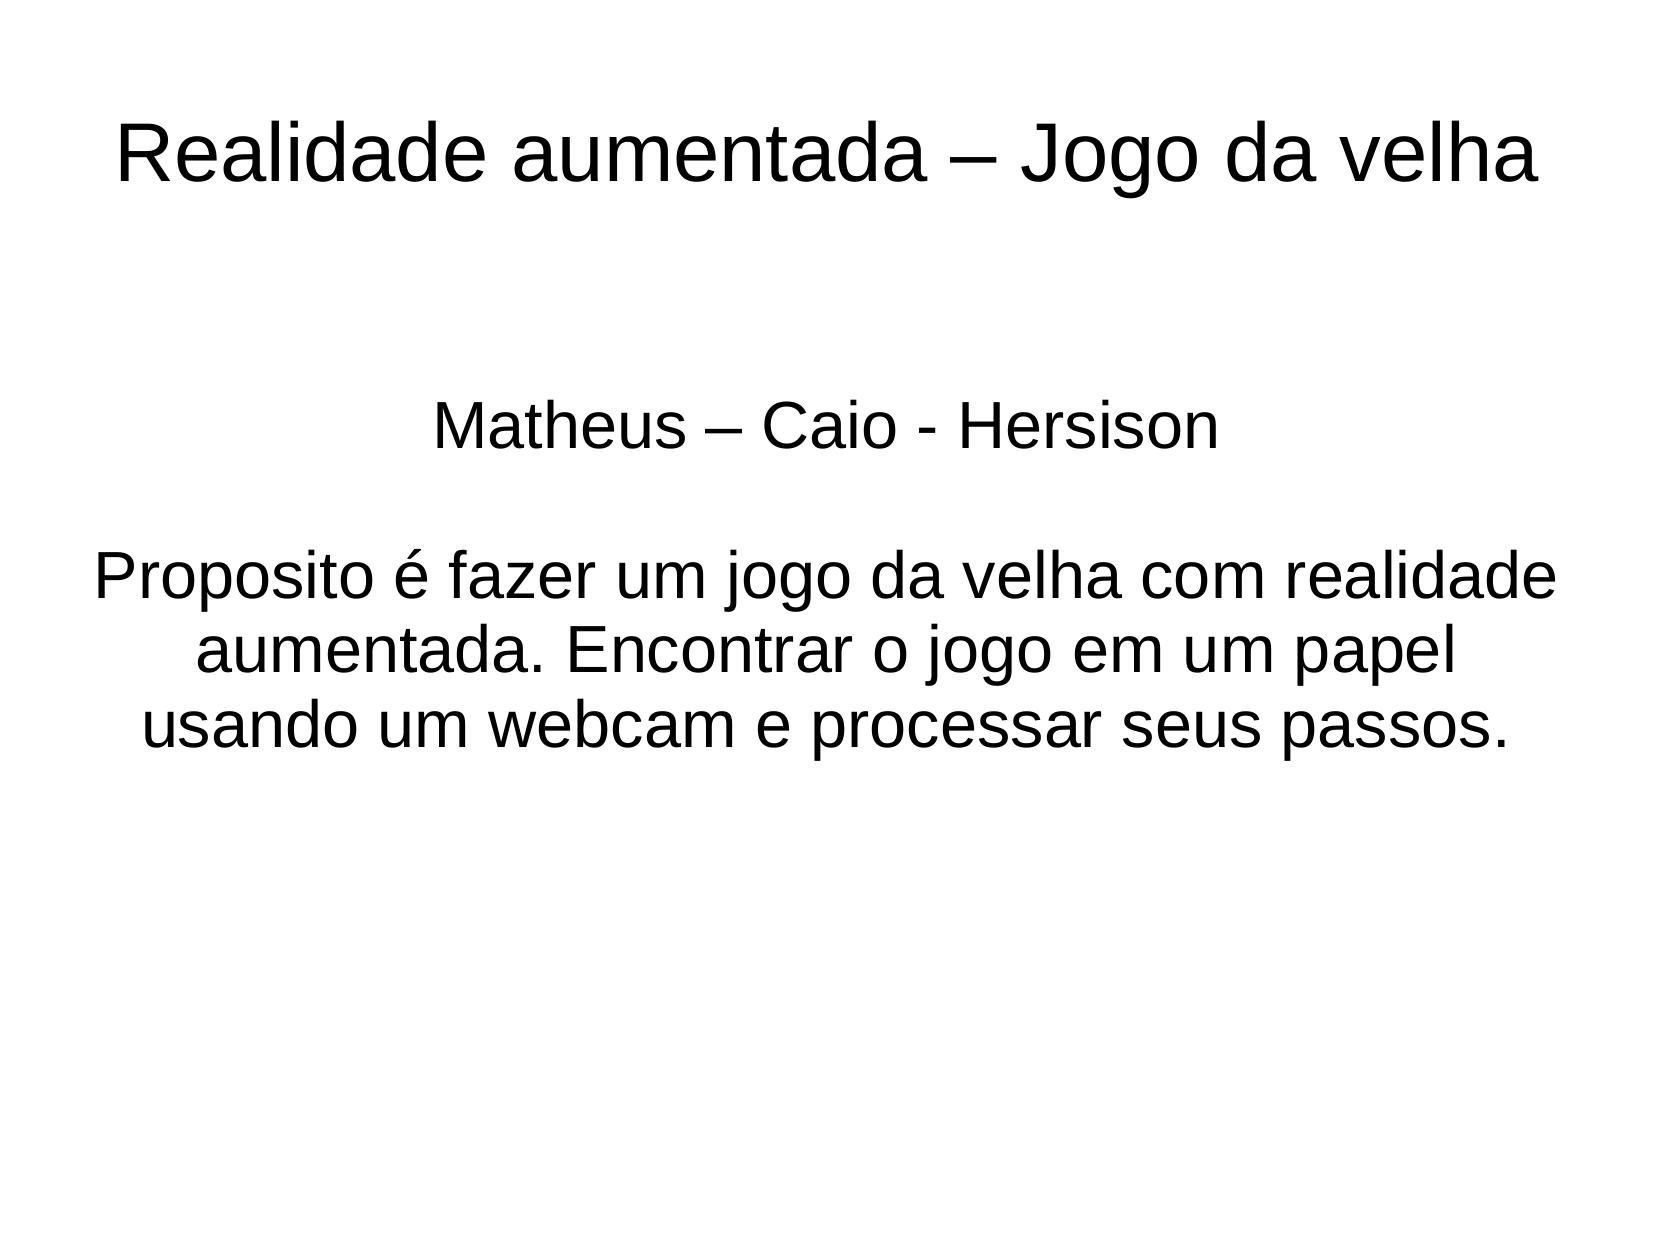

# Realidade aumentada – Jogo da velha
Matheus – Caio - Hersison
Proposito é fazer um jogo da velha com realidade aumentada. Encontrar o jogo em um papel usando um webcam e processar seus passos.